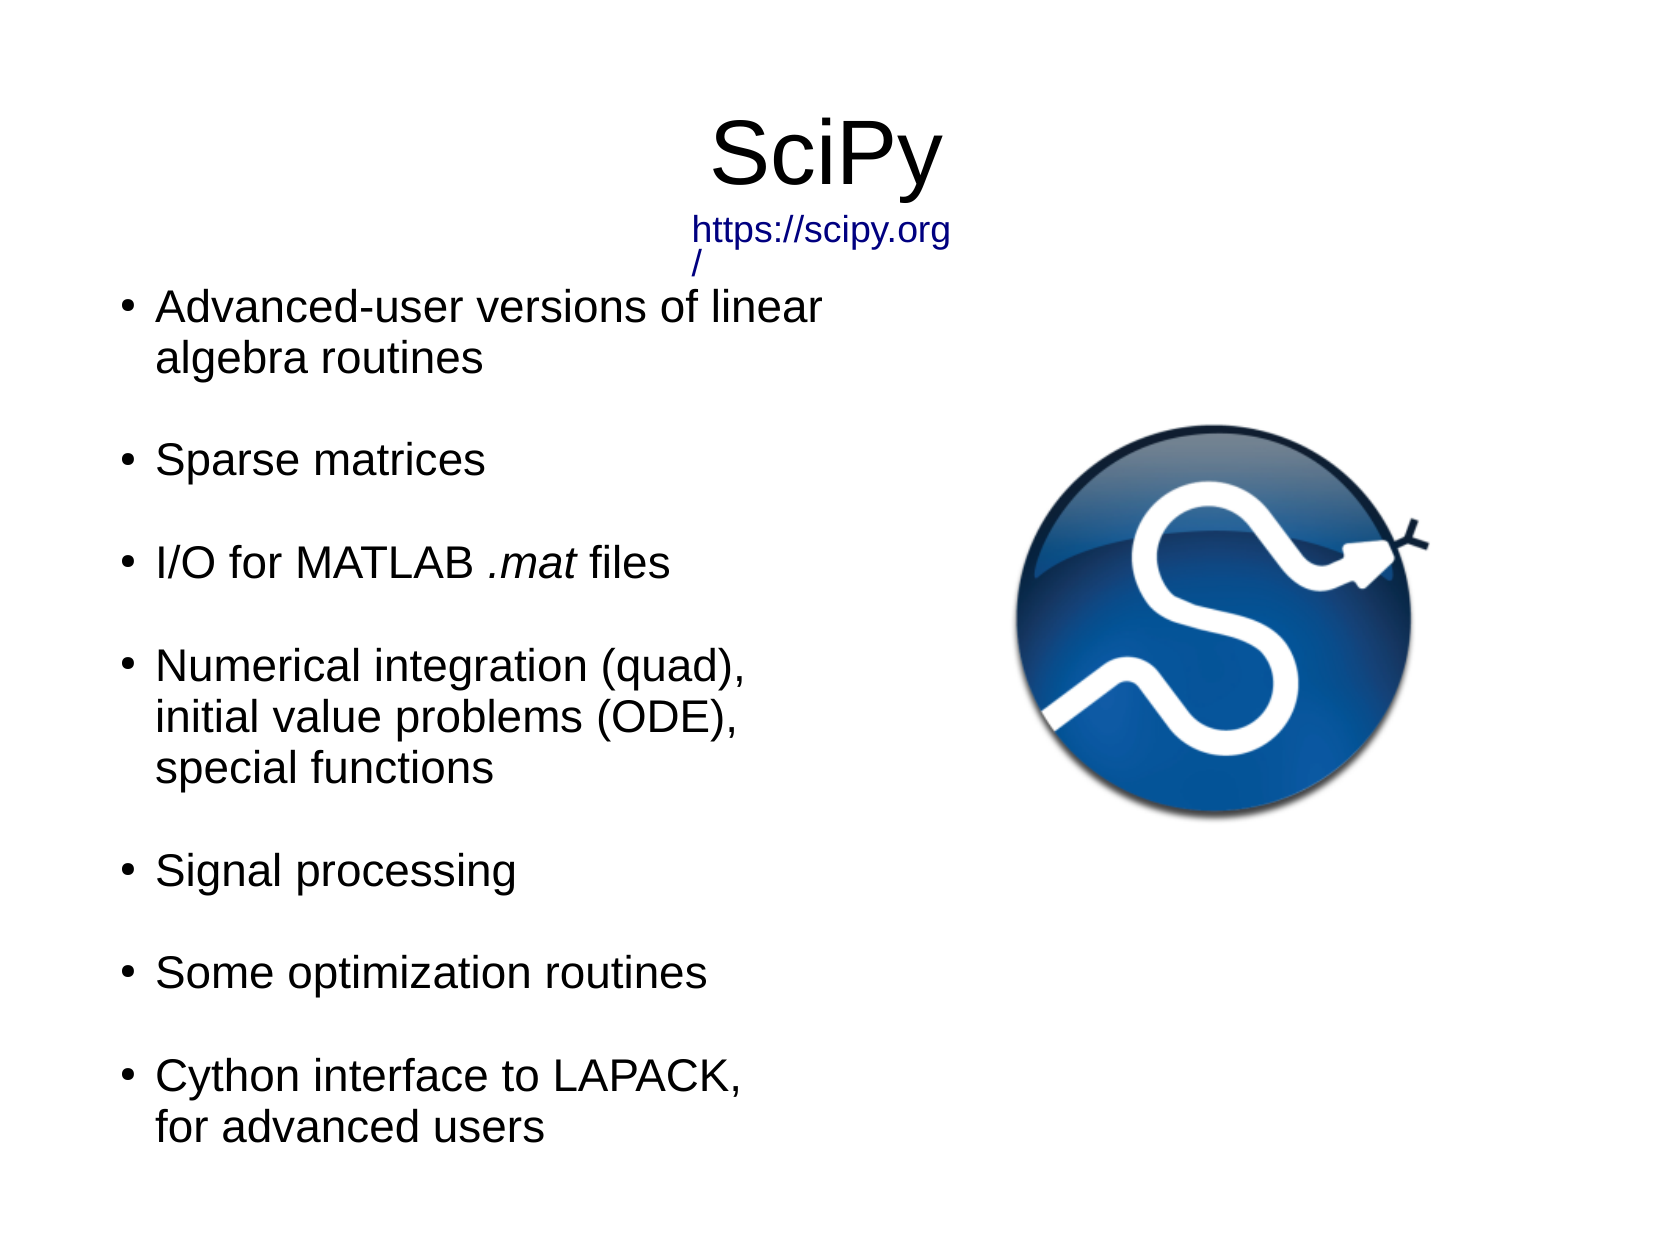

# SciPy
https://scipy.org/
Advanced-user versions of linear algebra routines
Sparse matrices
I/O for MATLAB .mat files
Numerical integration (quad), initial value problems (ODE), special functions
Signal processing
Some optimization routines
Cython interface to LAPACK,
for advanced users